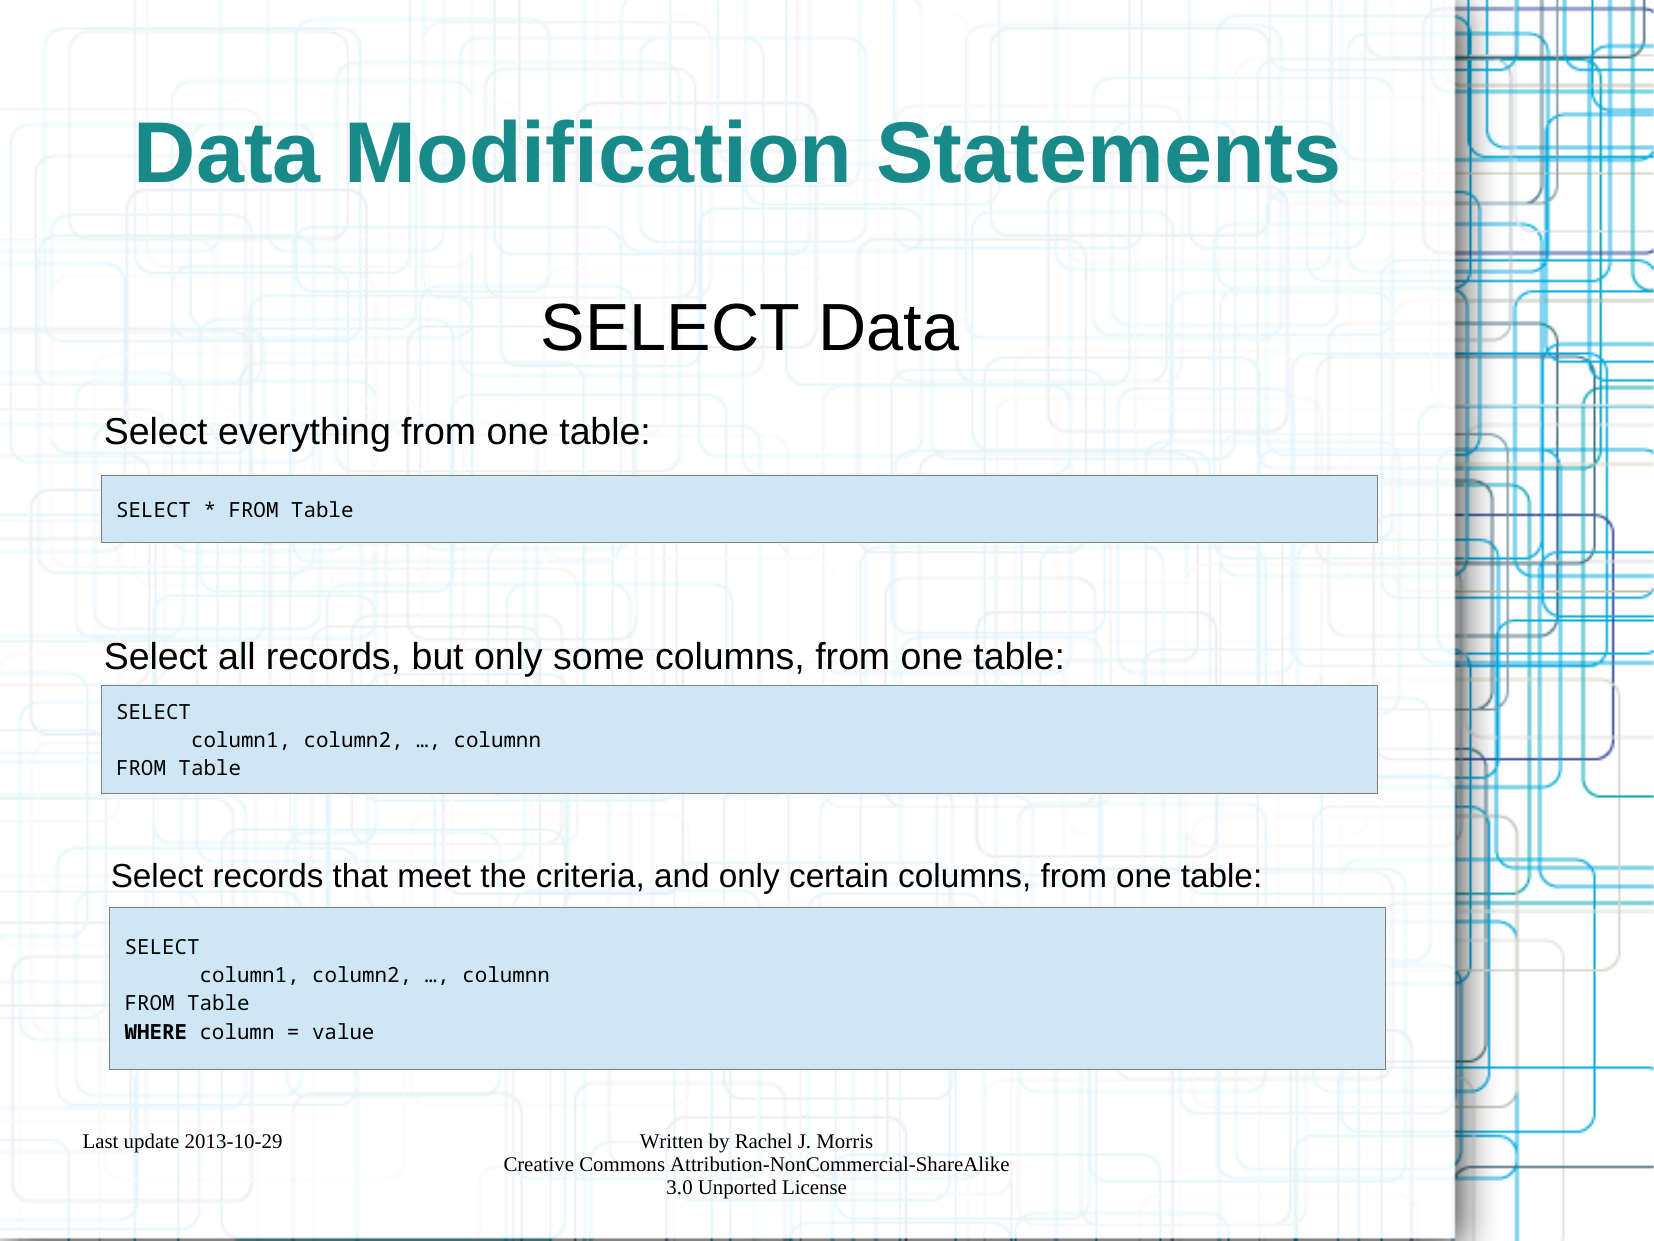

# Data Modification Statements
SELECT Data
Select everything from one table:
SELECT * FROM Table
Select all records, but only some columns, from one table:
SELECT
	column1, column2, …, columnn
FROM Table
Select records that meet the criteria, and only certain columns, from one table:
SELECT
	column1, column2, …, columnn
FROM Table
WHERE column = value